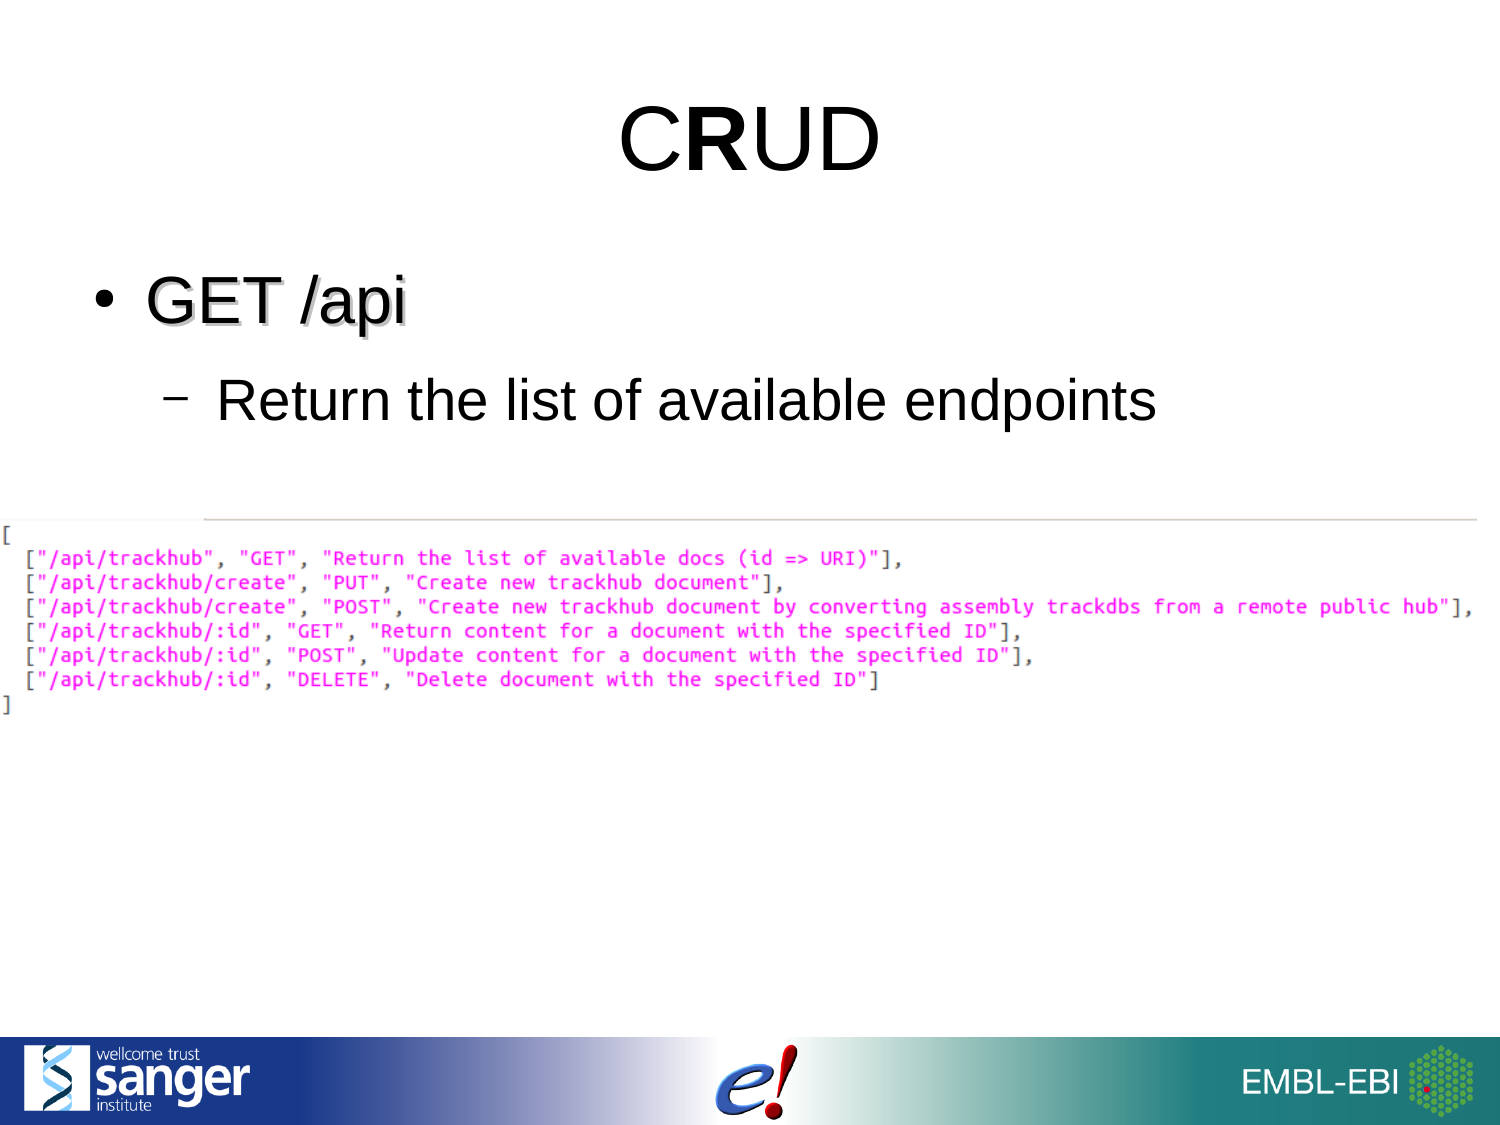

# CRUD
GET /api
Return the list of available endpoints